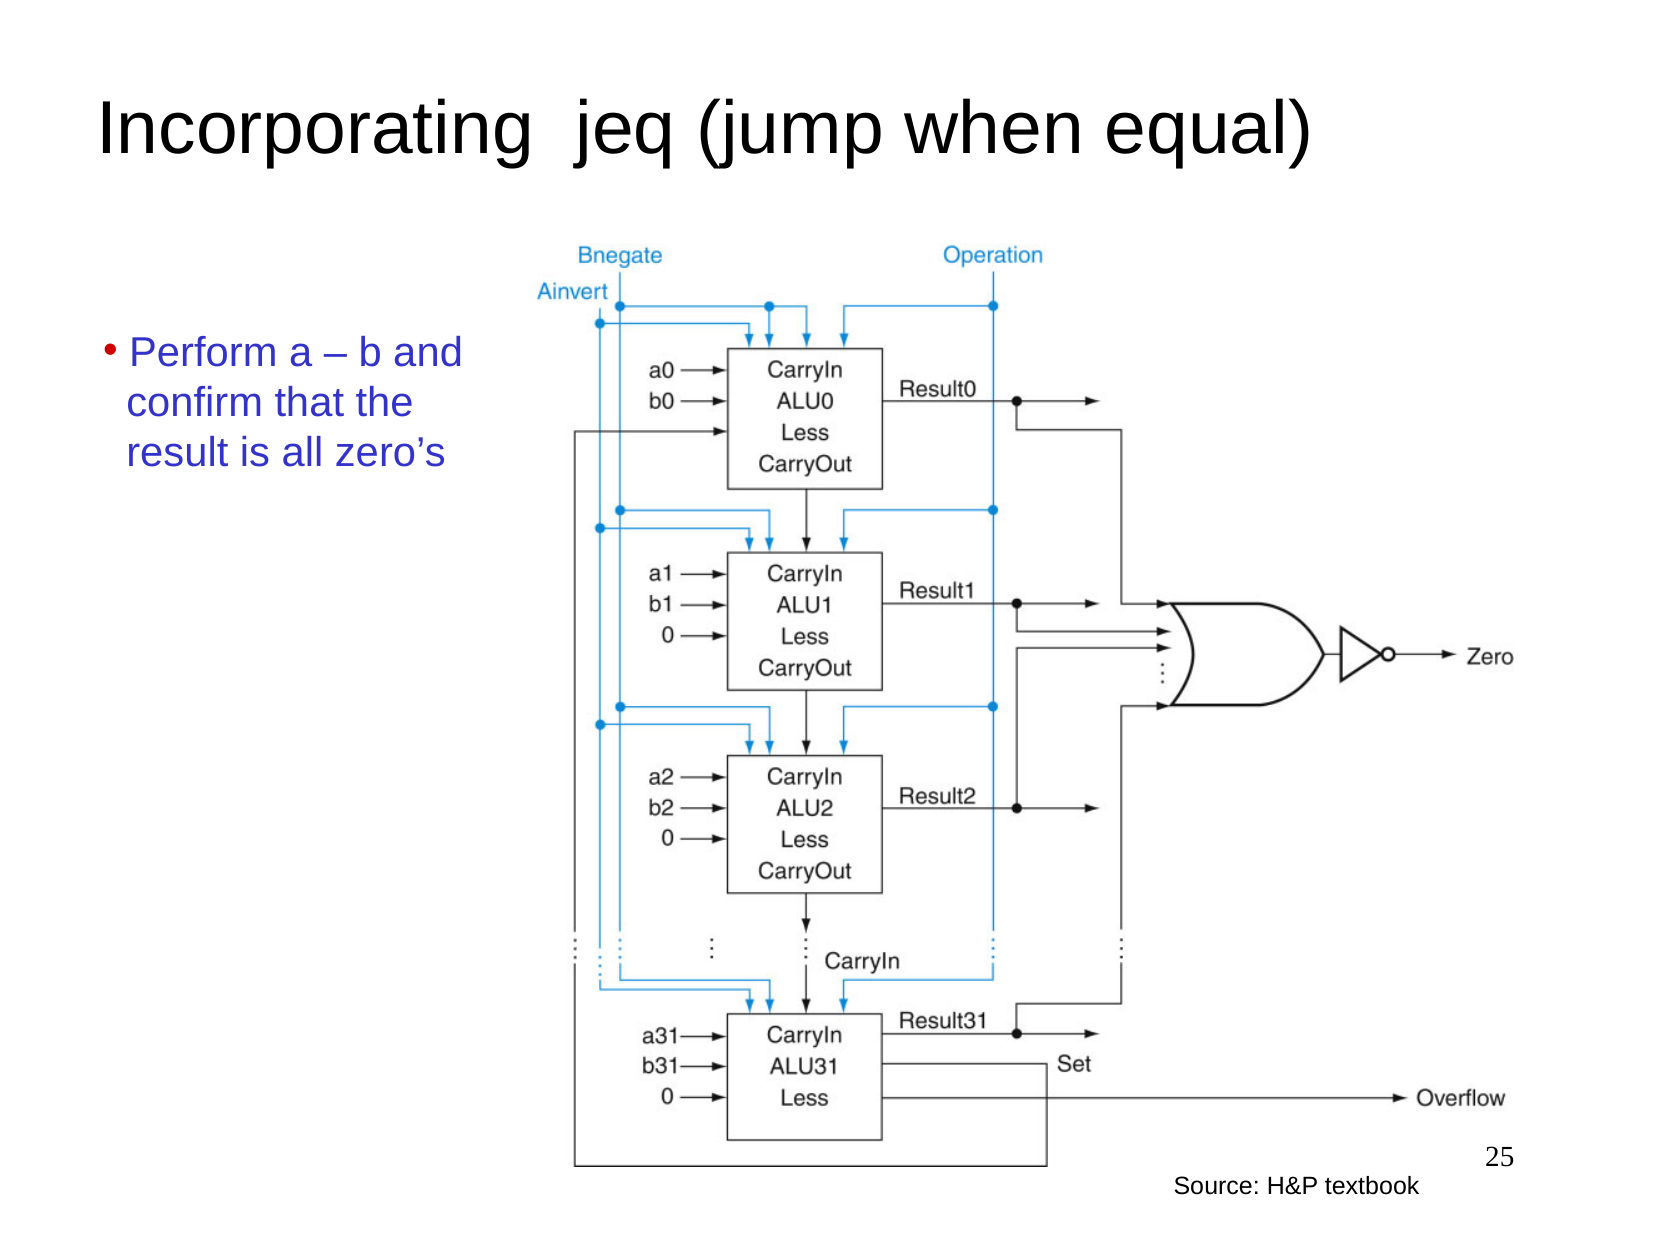

Incorporating jeq (jump when equal)
 Perform a – b and
 confirm that the
 result is all zero’s
Source: H&P textbook